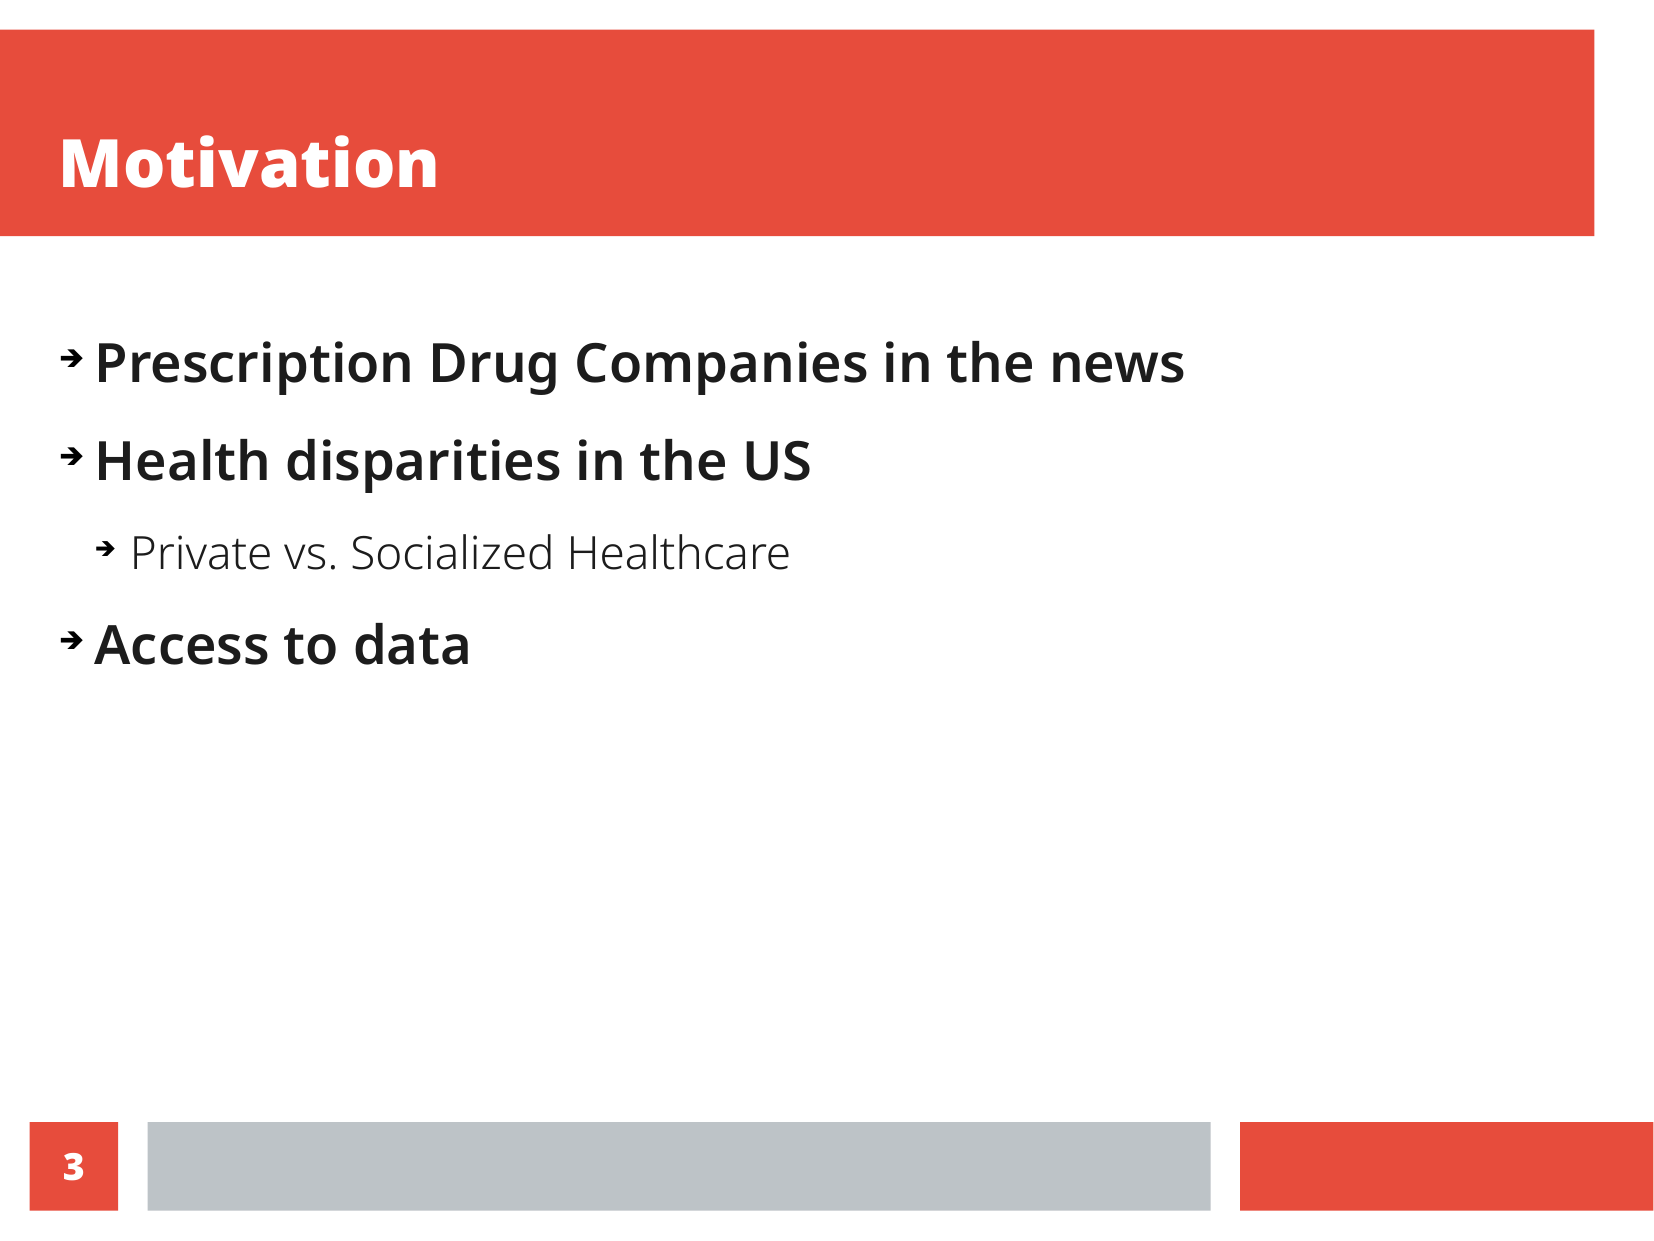

# Motivation
Prescription Drug Companies in the news
Health disparities in the US
Private vs. Socialized Healthcare
Access to data
3